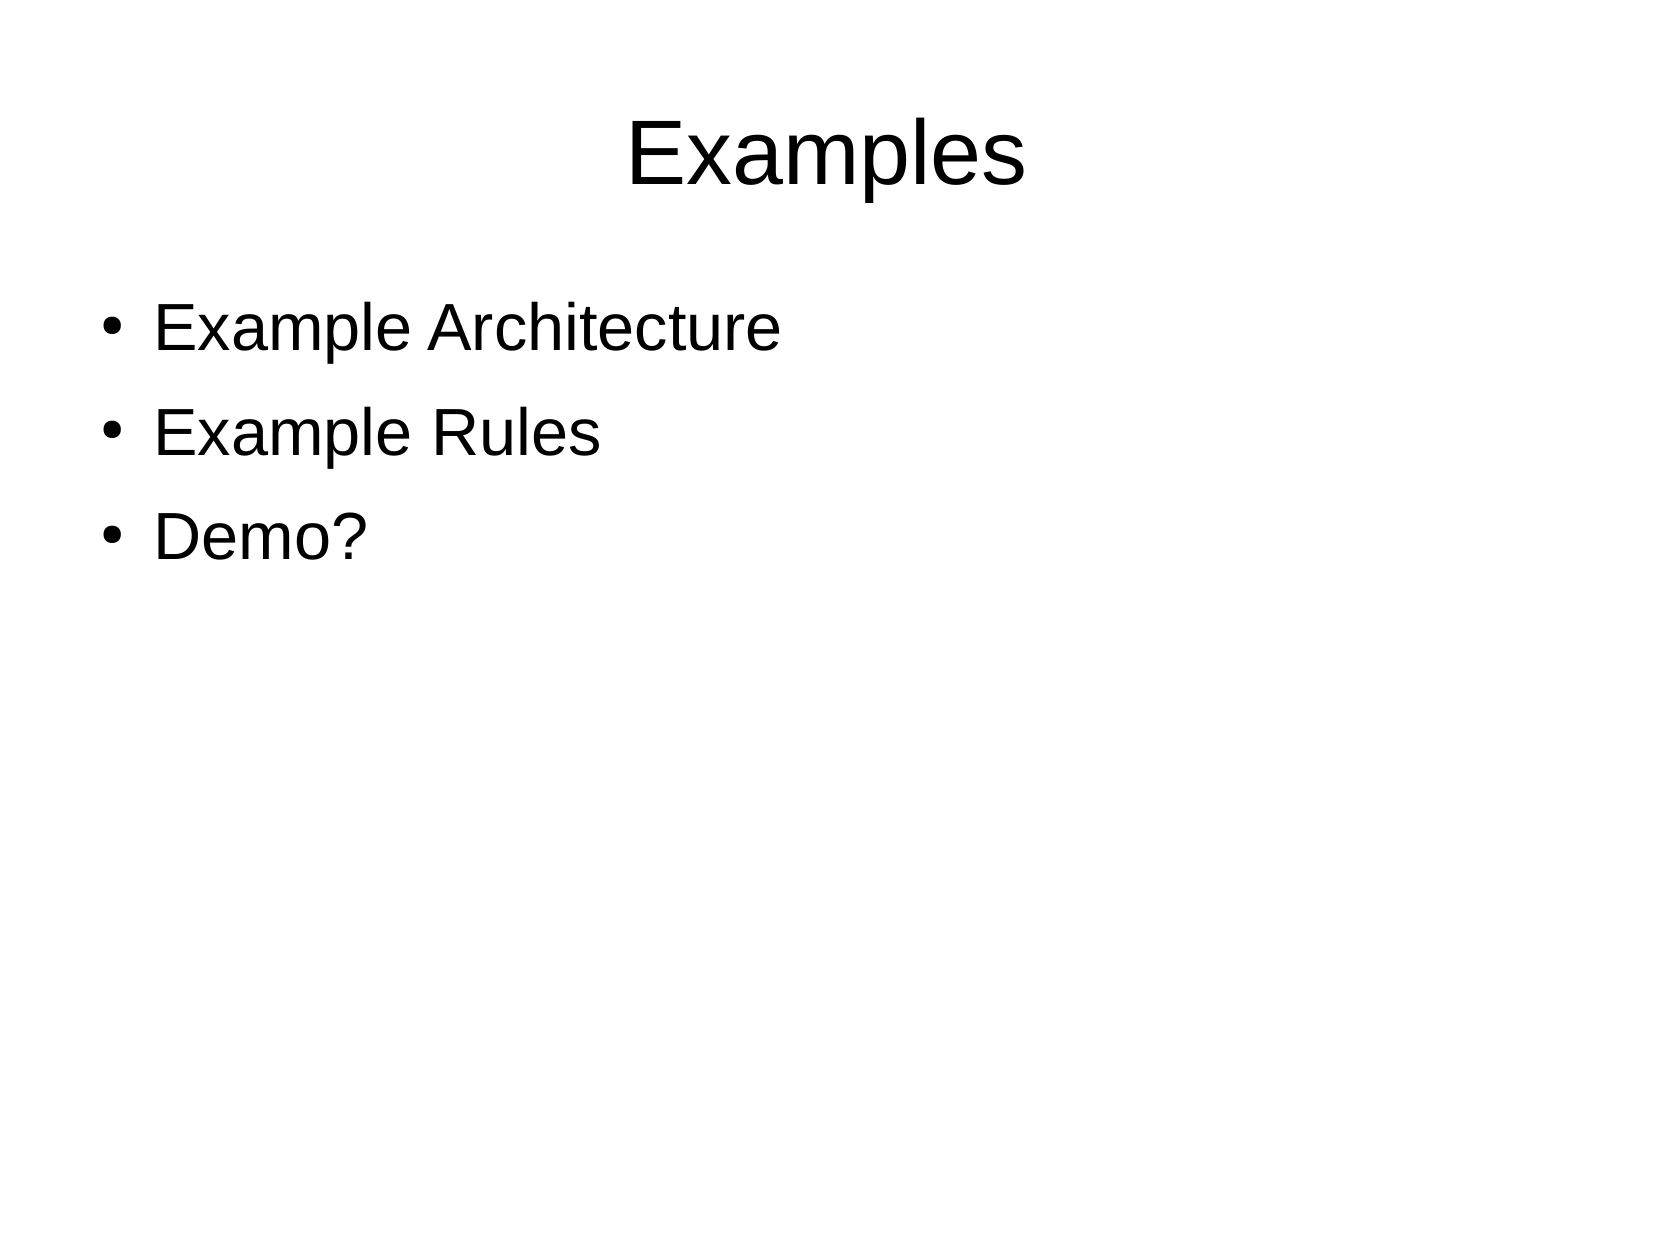

# Examples
Example Architecture
Example Rules
Demo?